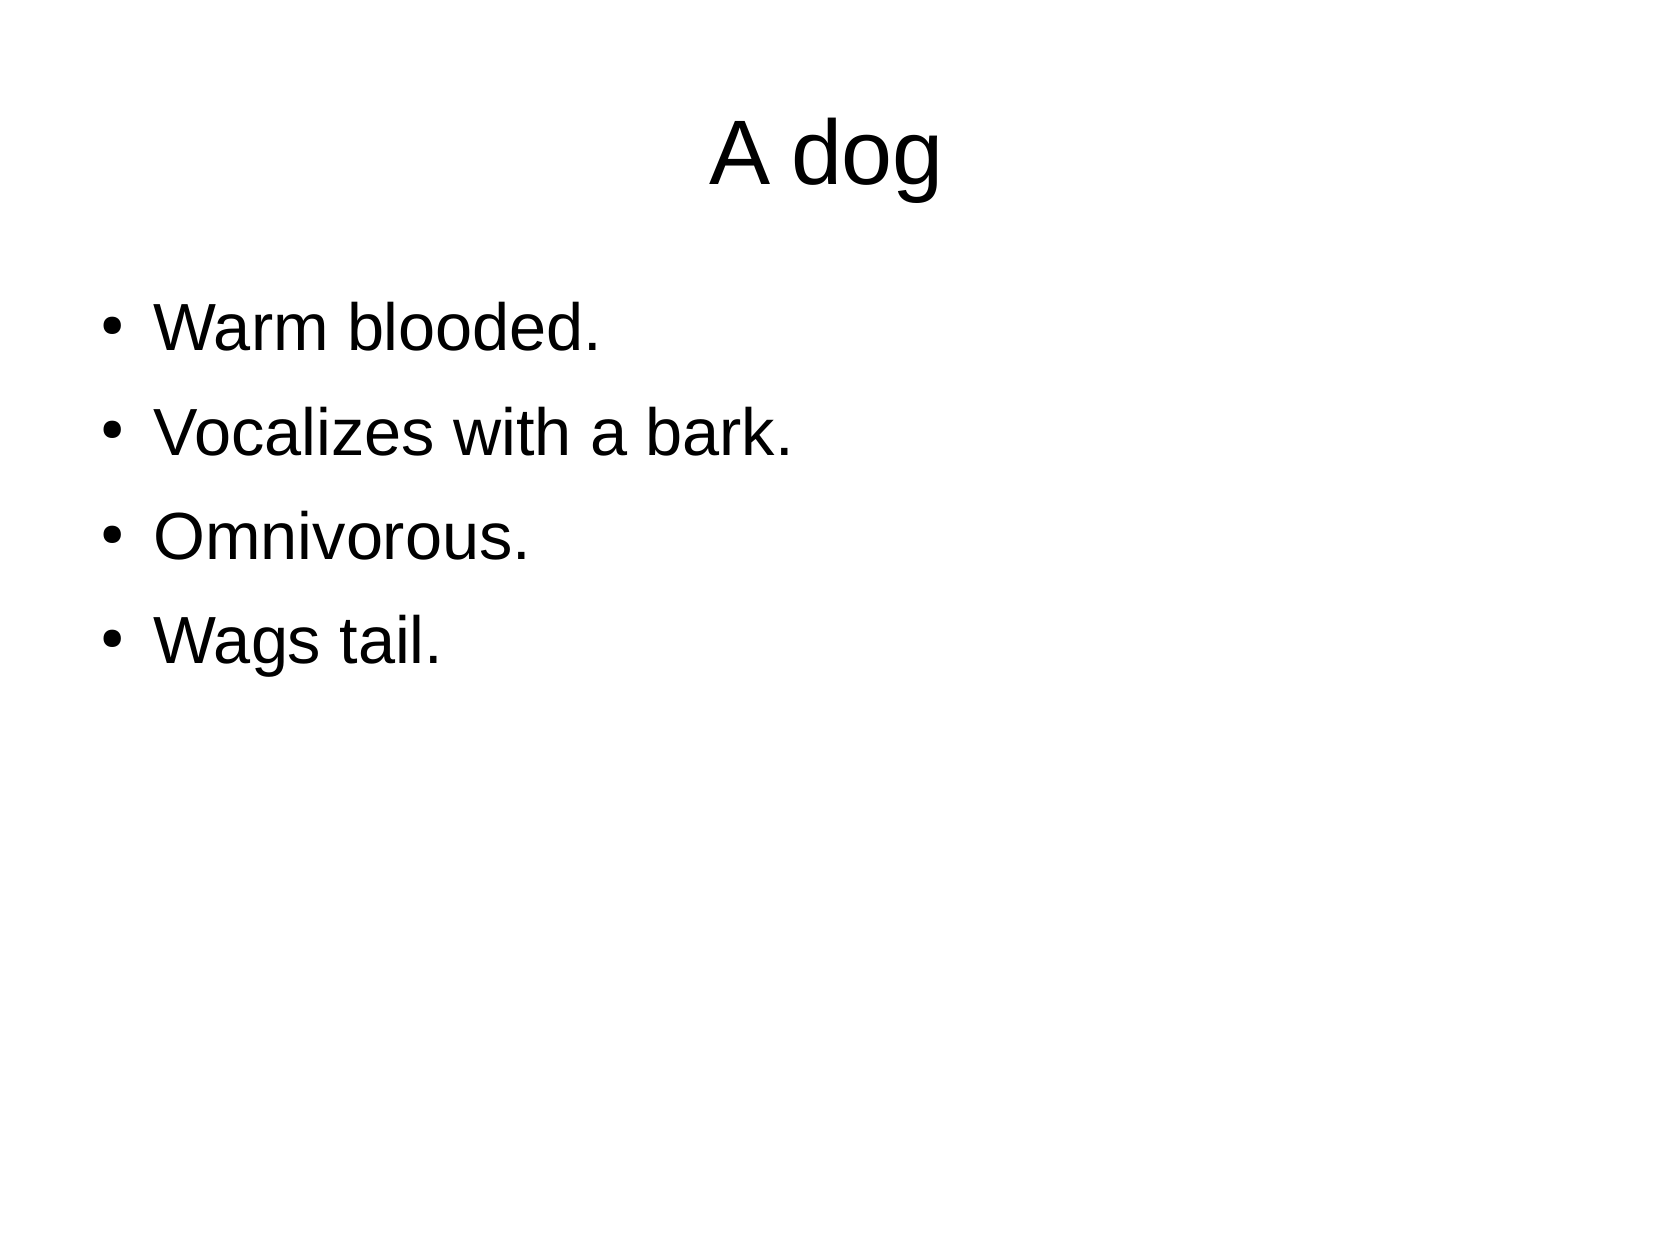

# A dog
Warm blooded.
Vocalizes with a bark.
Omnivorous.
Wags tail.